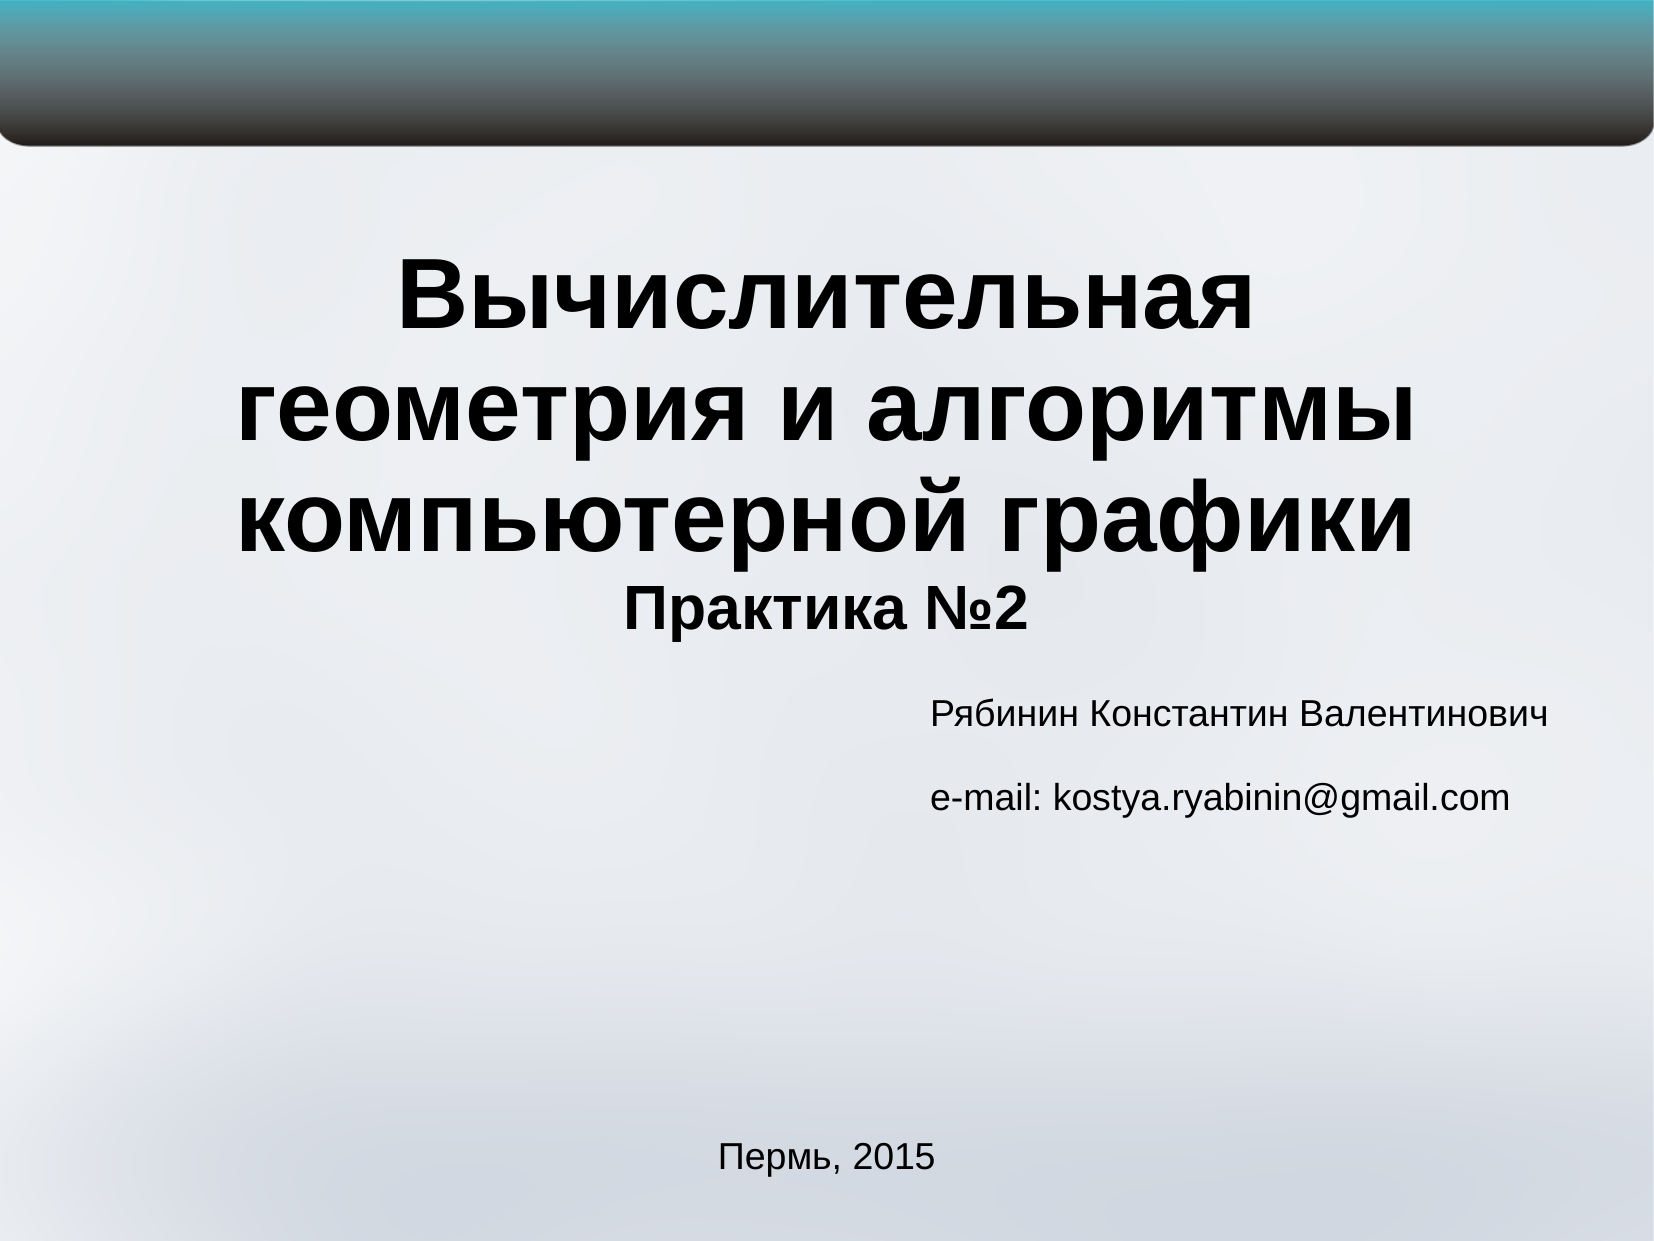

Вычислительная геометрия и алгоритмы компьютерной графики
Практика №2
Рябинин Константин Валентинович
e-mail: kostya.ryabinin@gmail.com
Пермь, 2015